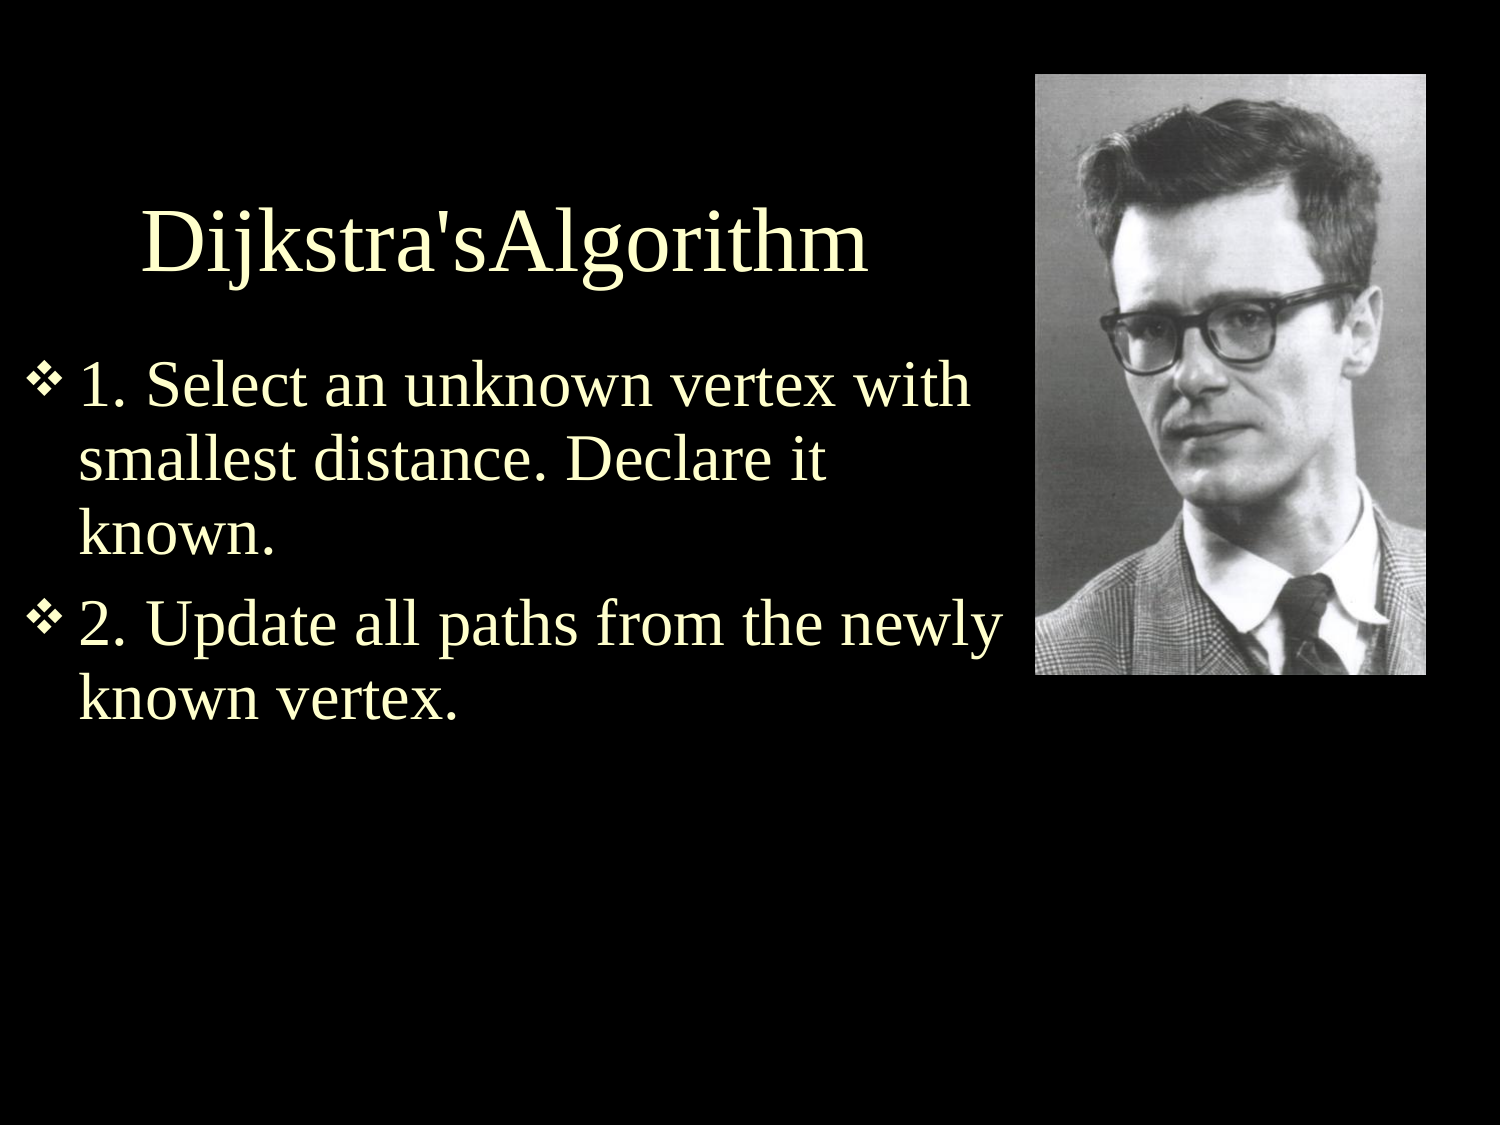

# Dijkstra'sAlgorithm
1. Select an unknown vertex with smallest distance. Declare it known.
2. Update all paths from the newly known vertex.